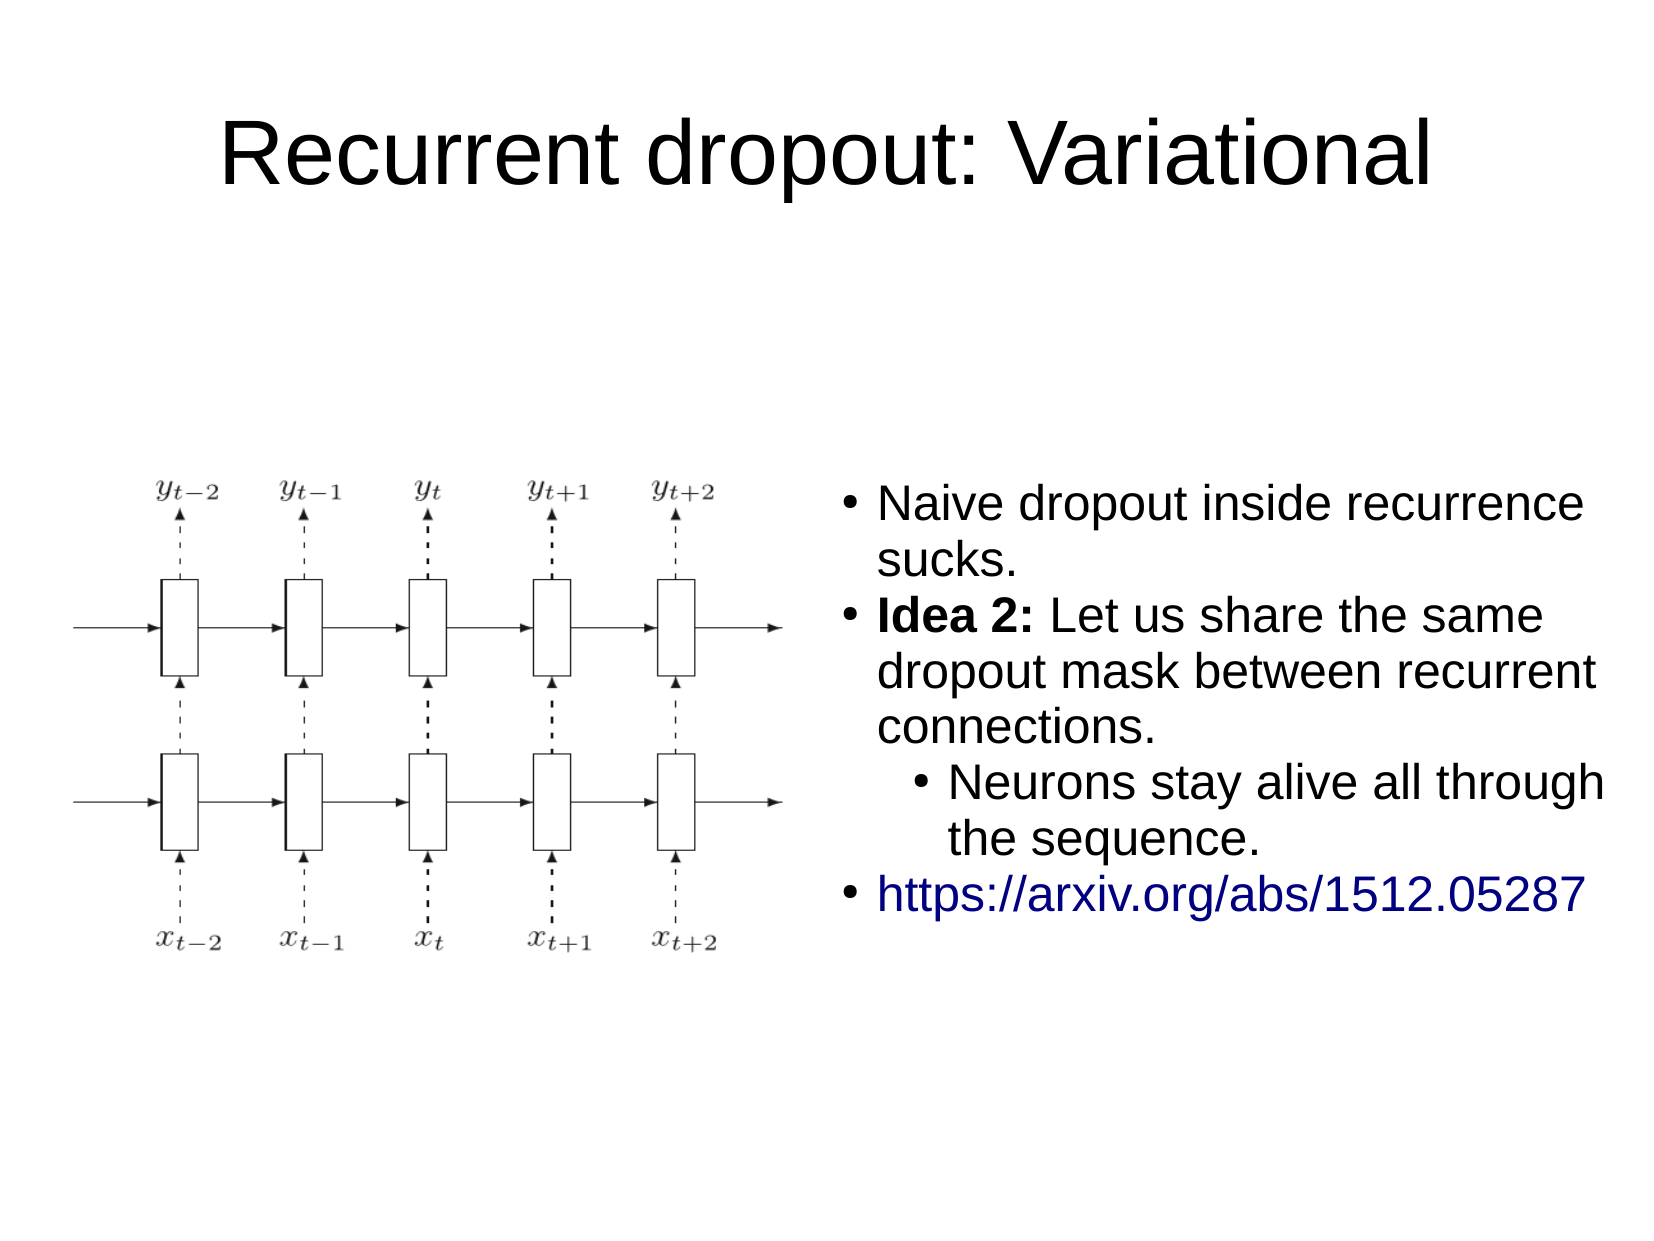

# Recurrent dropout: Variational
Naive dropout inside recurrence sucks.
Idea 2: Let us share the same dropout mask between recurrent connections.
Neurons stay alive all through the sequence.
https://arxiv.org/abs/1512.05287